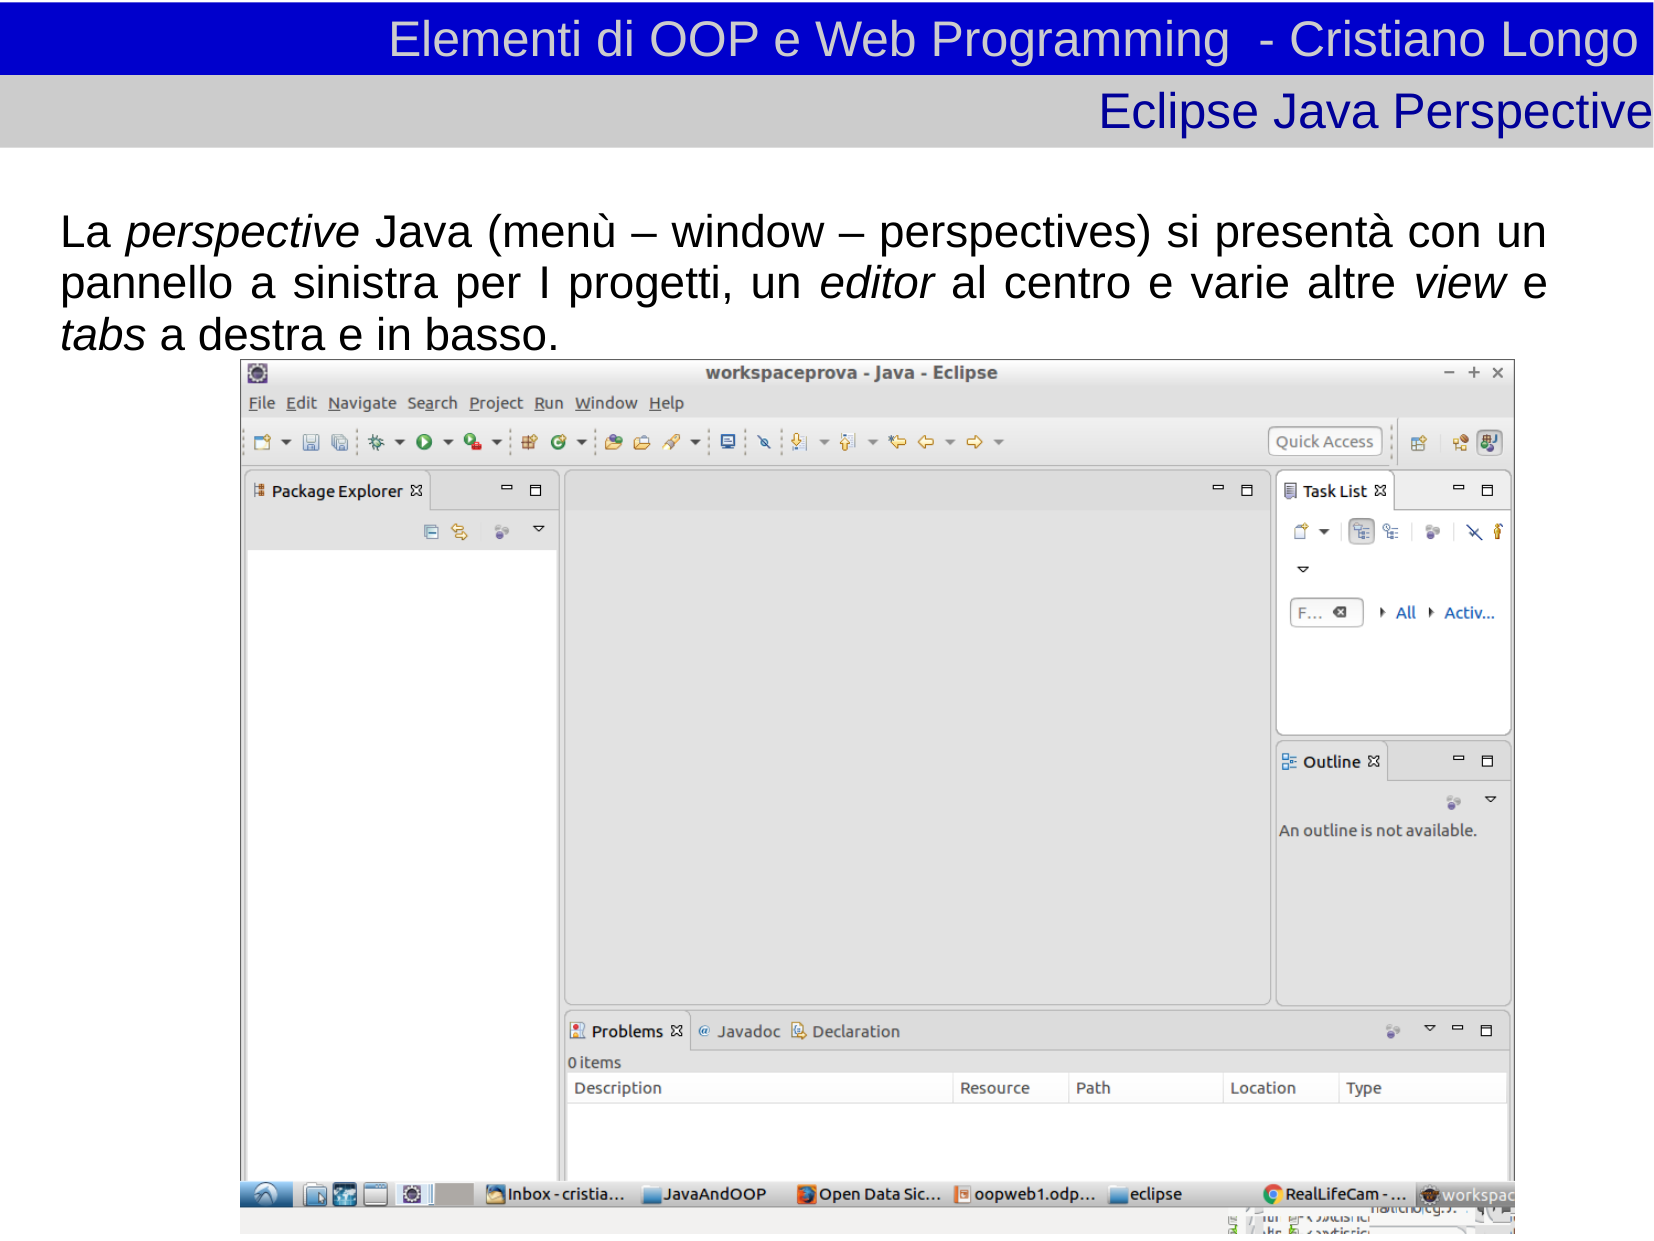

# Elementi di OOP e Web Programming - Cristiano Longo
Eclipse Java Perspective
La perspective Java (menù – window – perspectives) si presentà con un pannello a sinistra per I progetti, un editor al centro e varie altre view e tabs a destra e in basso.